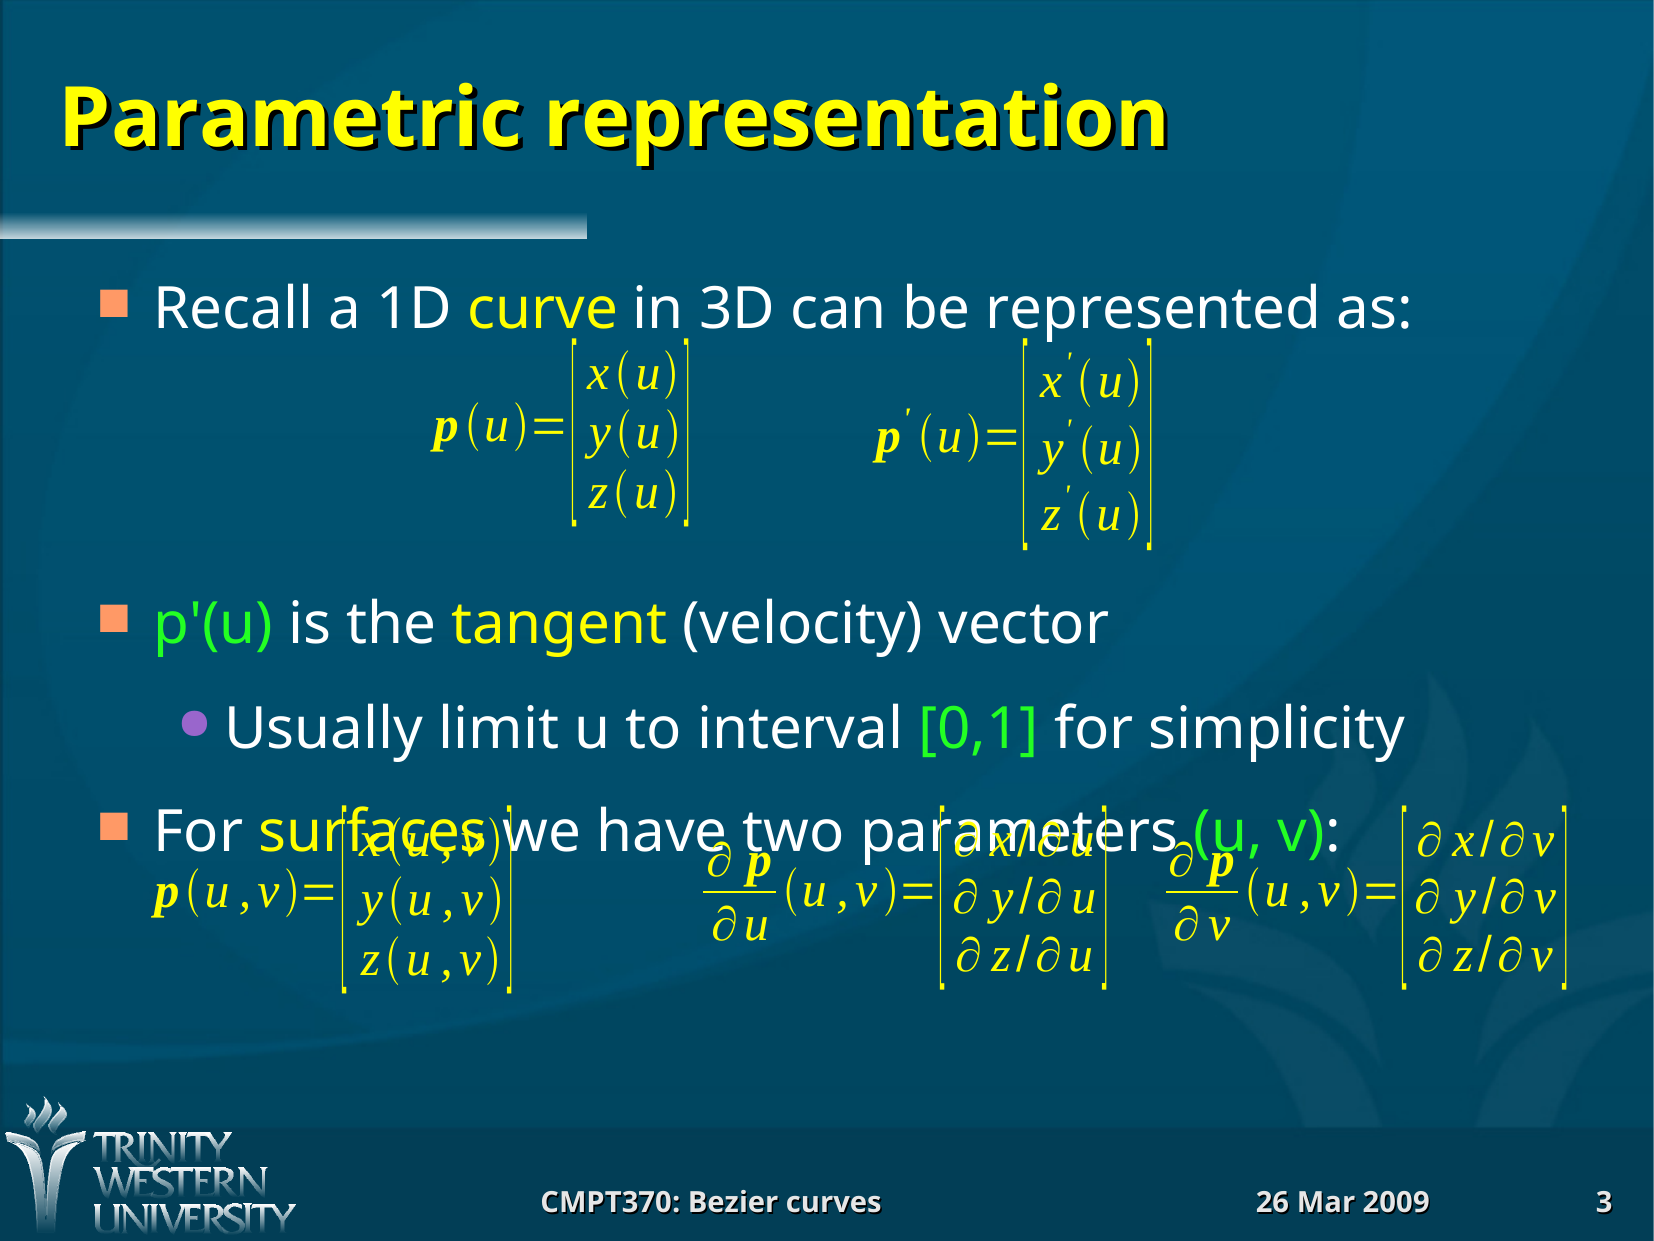

# Parametric representation
Recall a 1D curve in 3D can be represented as:
p'(u) is the tangent (velocity) vector
Usually limit u to interval [0,1] for simplicity
For surfaces we have two parameters (u, v):
CMPT370: Bezier curves
26 Mar 2009
3